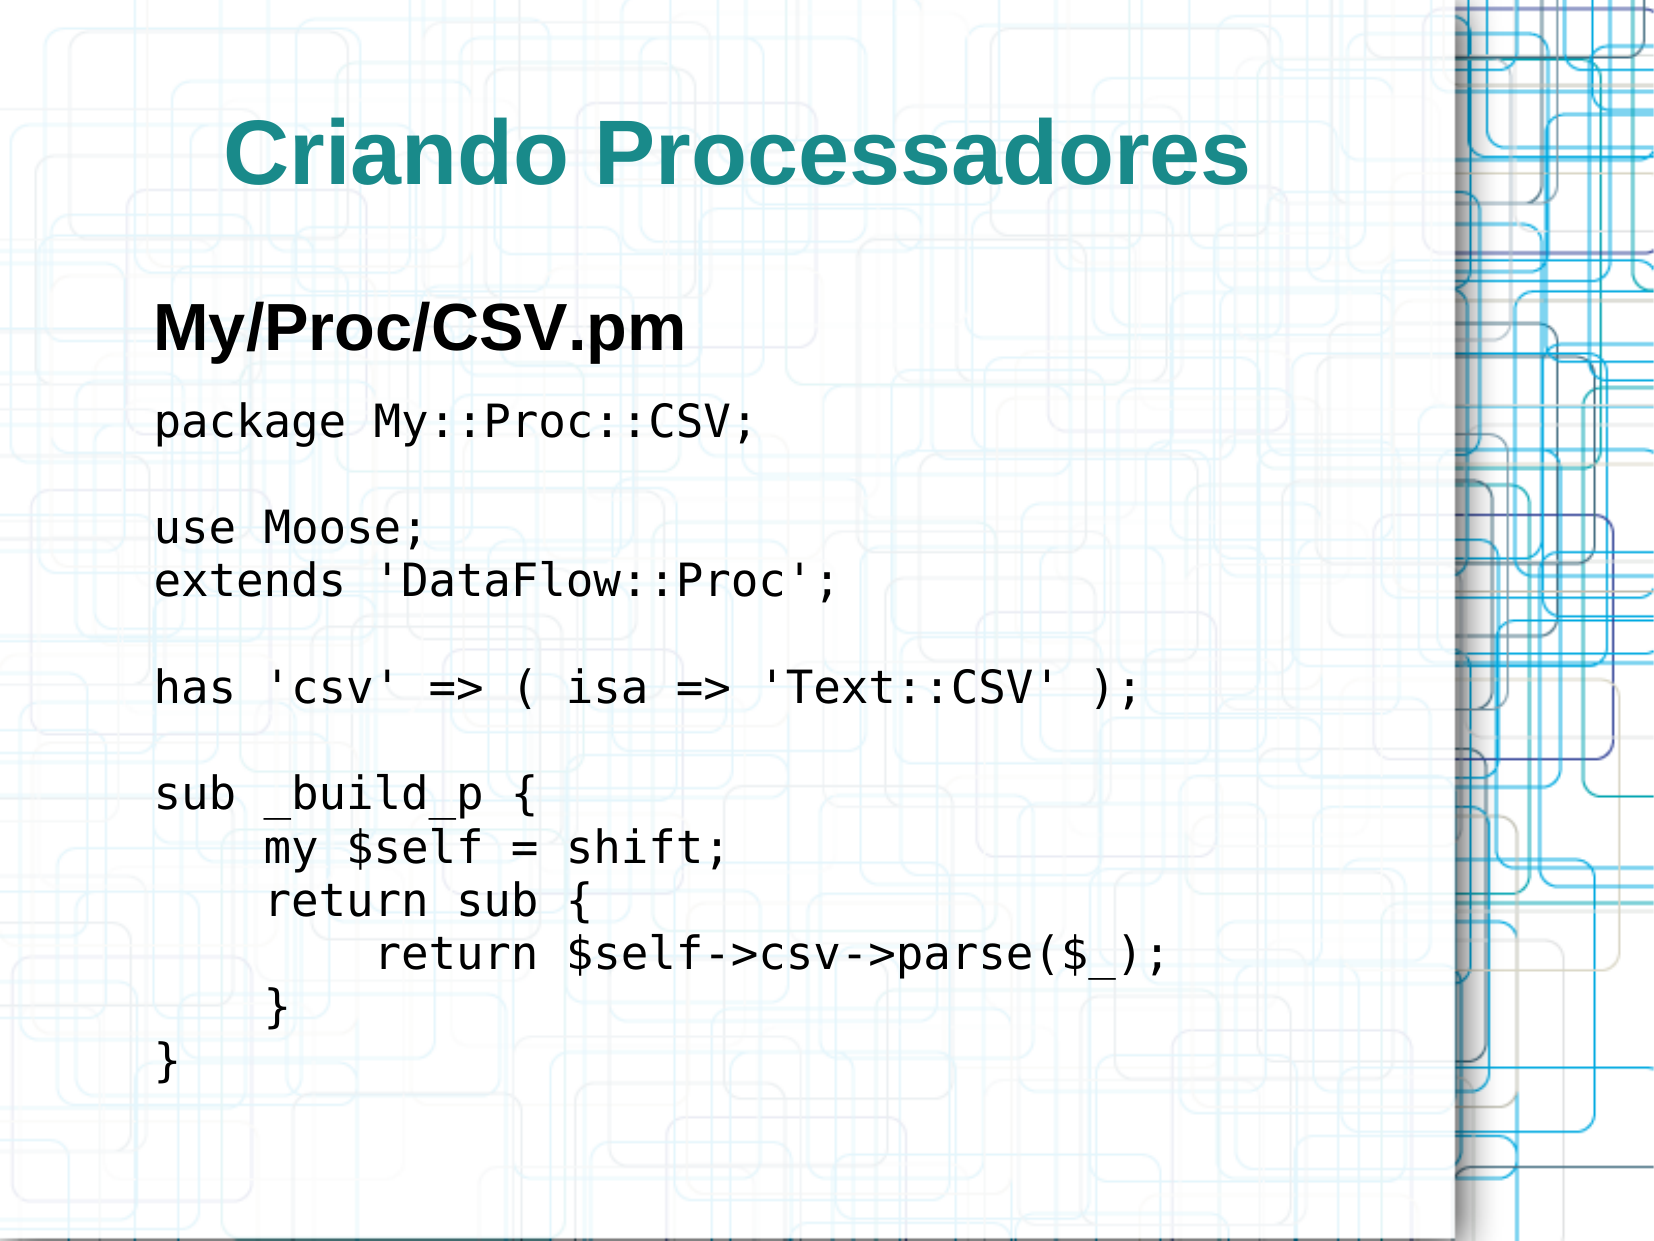

# Criando Processadores
My/Proc/CSV.pm
package My::Proc::CSV;
use Moose;
extends 'DataFlow::Proc';
has 'csv' => ( isa => 'Text::CSV' );
sub _build_p {
 my $self = shift;
 return sub {
 return $self->csv->parse($_);
 }
}